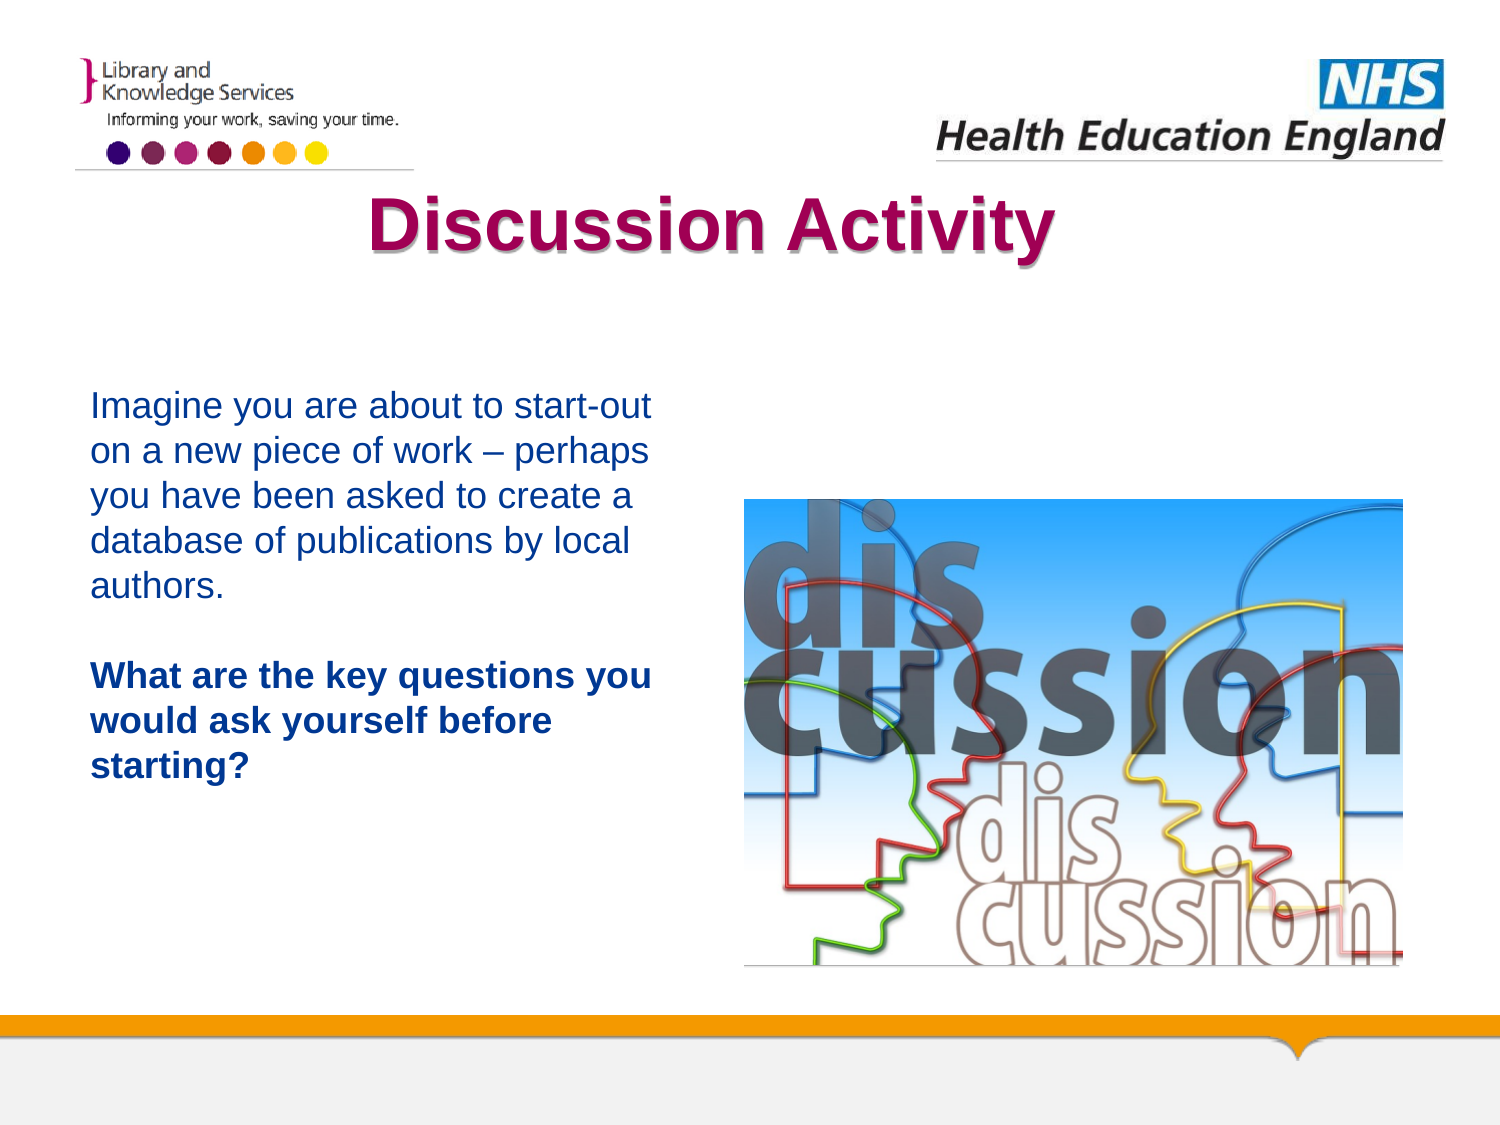

# Discussion Activity
Imagine you are about to start-out on a new piece of work – perhaps you have been asked to create a database of publications by local authors.
What are the key questions you would ask yourself before starting?